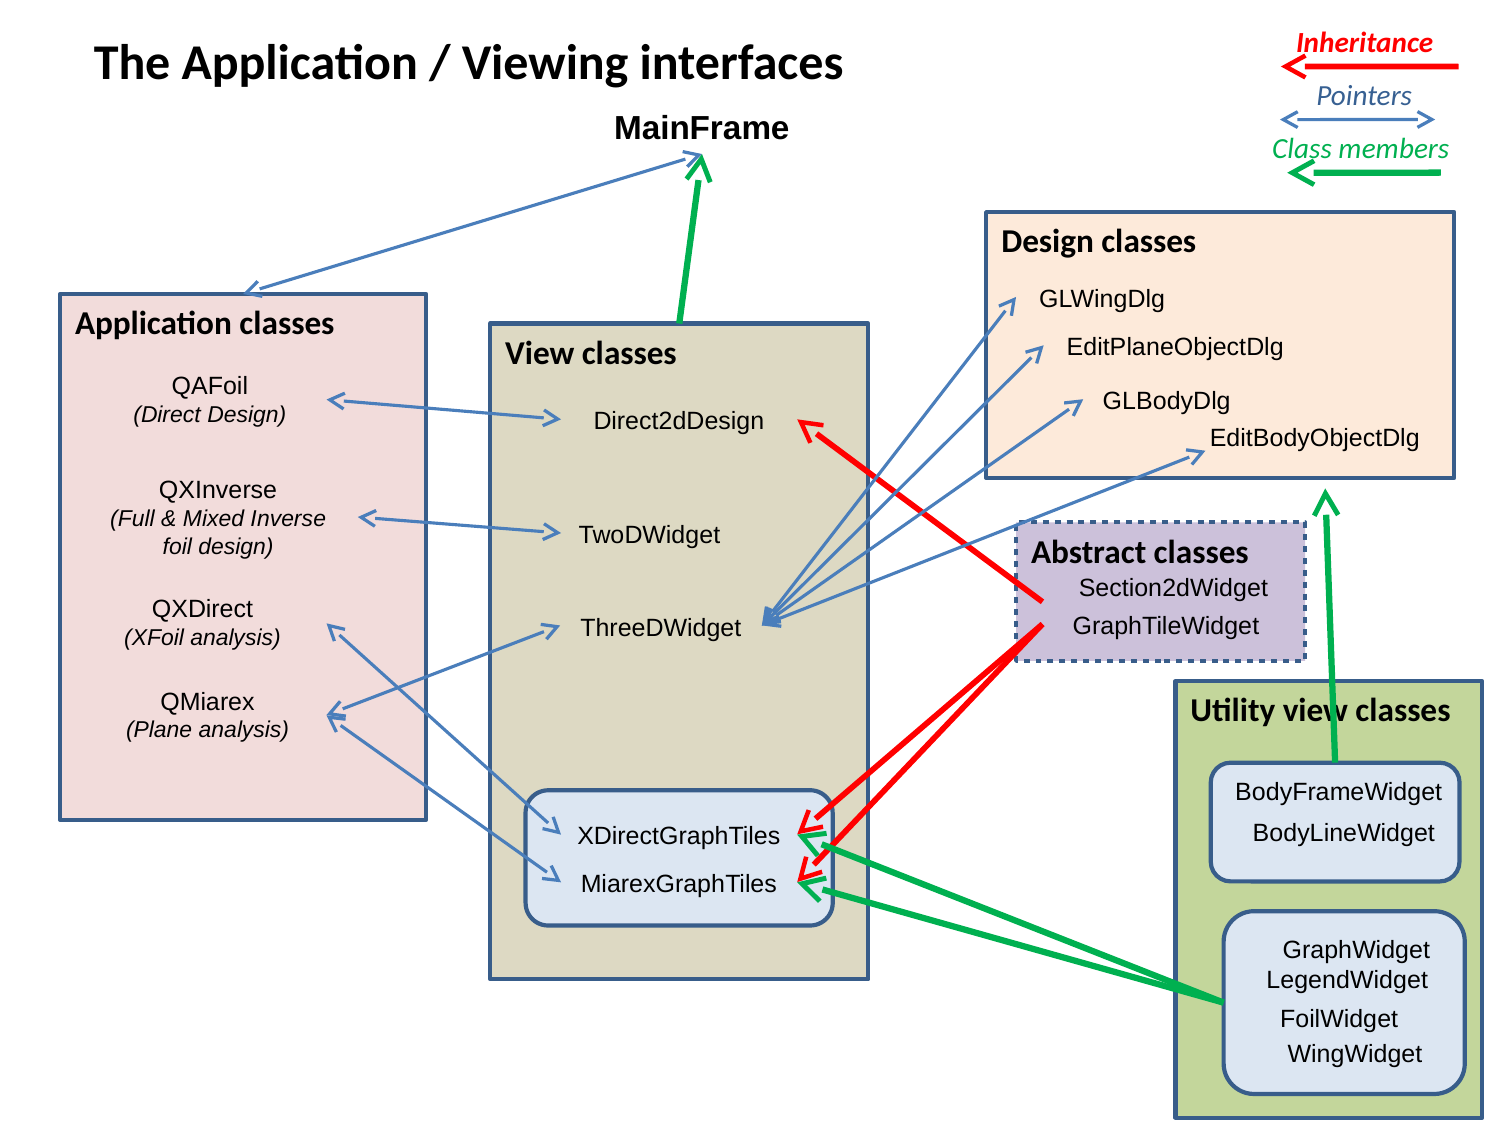

Inheritance
The Application / Viewing interfaces
Pointers
MainFrame
Class members
Design classes
GLWingDlg
Application classes
EditPlaneObjectDlg
View classes
QAFoil
(Direct Design)
GLBodyDlg
Direct2dDesign
EditBodyObjectDlg
QXInverse
(Full & Mixed Inverse foil design)
TwoDWidget
Abstract classes
Section2dWidget
QXDirect
(XFoil analysis)
GraphTileWidget
ThreeDWidget
QMiarex
(Plane analysis)
Utility view classes
BodyFrameWidget
BodyLineWidget
XDirectGraphTiles
MiarexGraphTiles
GraphWidget
LegendWidget
FoilWidget
WingWidget